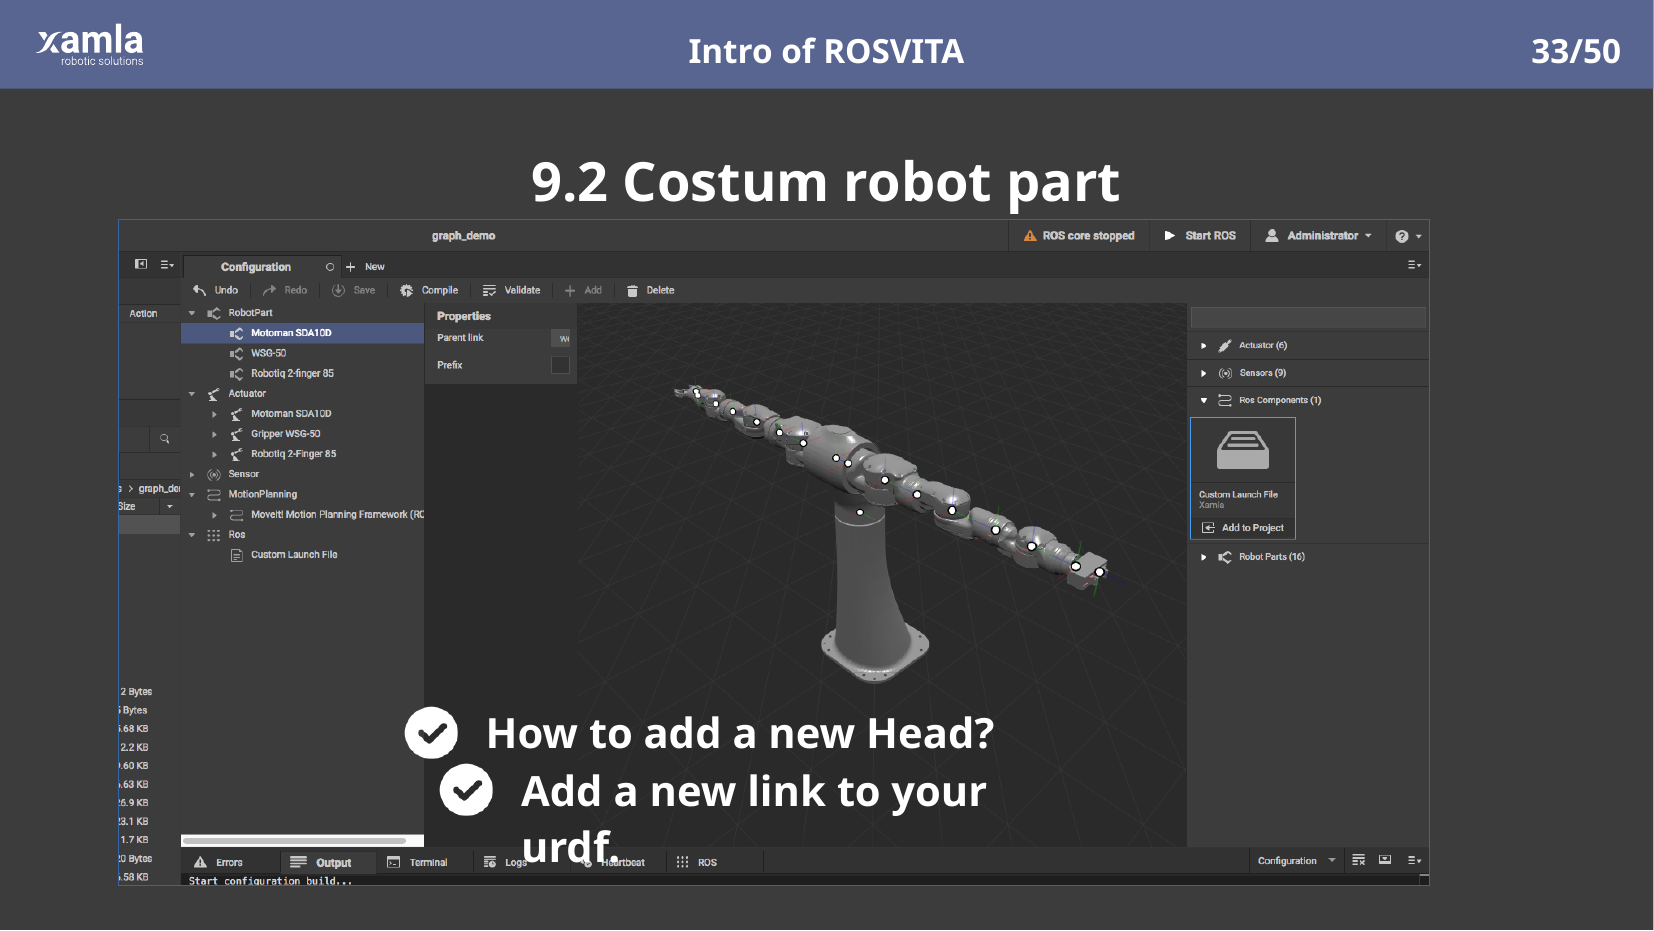

Intro of ROSVITA
33/50
9.2 Costum robot part
How to add a new Head?
Add a new link to your urdf.